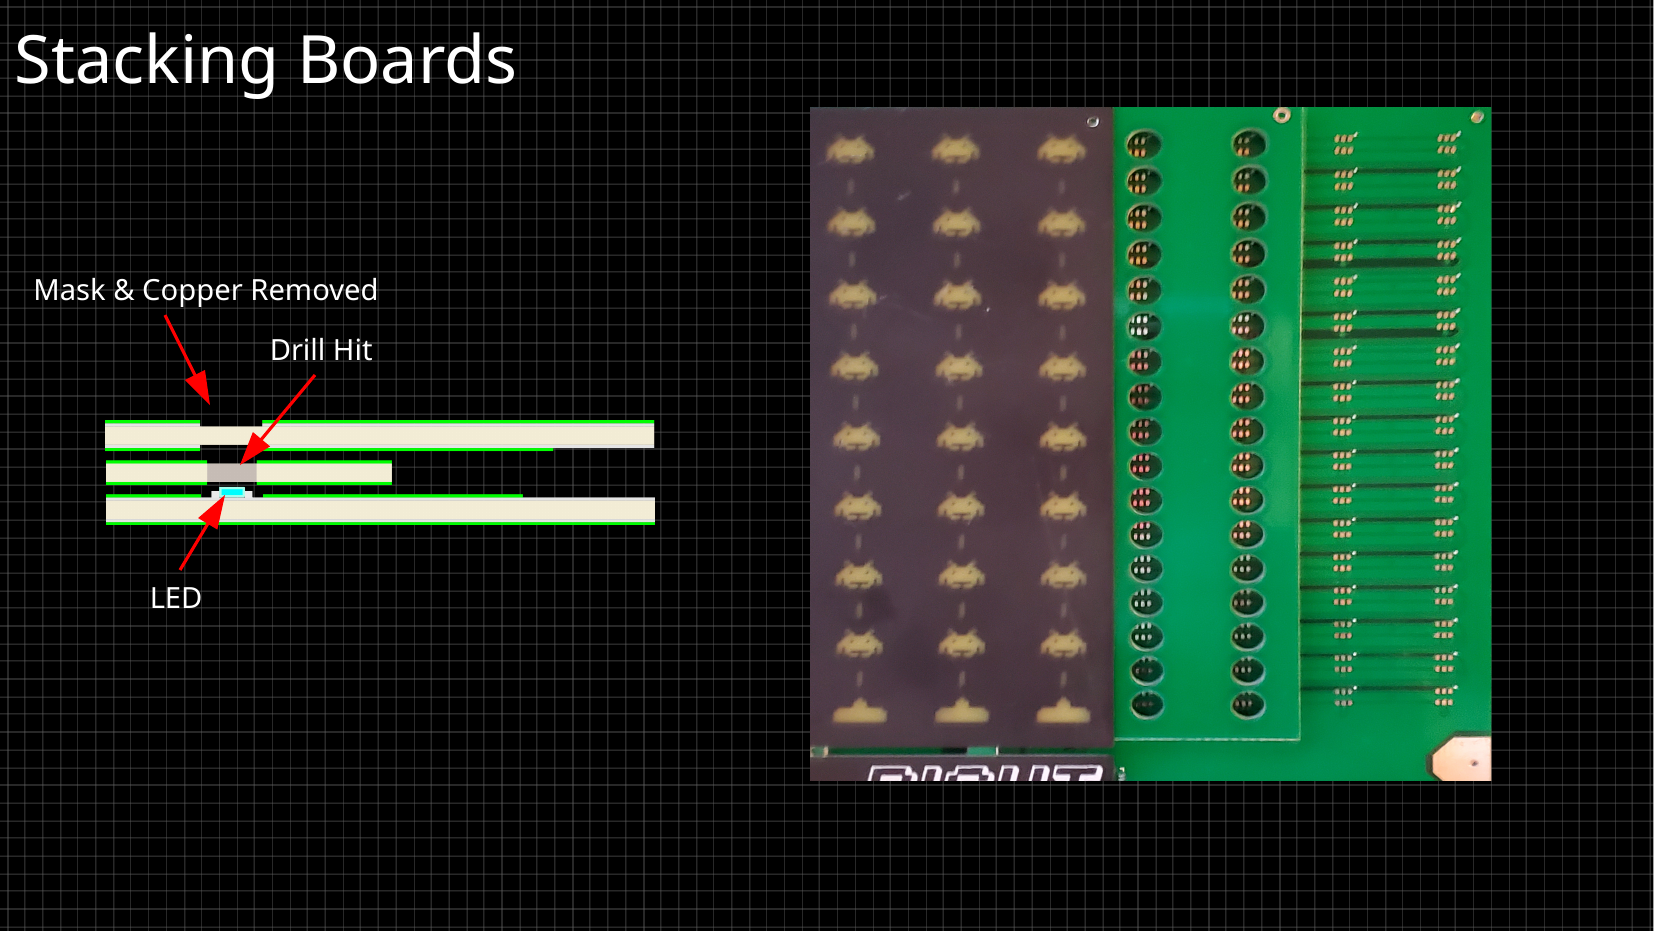

Stacking Boards
Mask & Copper Removed
Drill Hit
LED